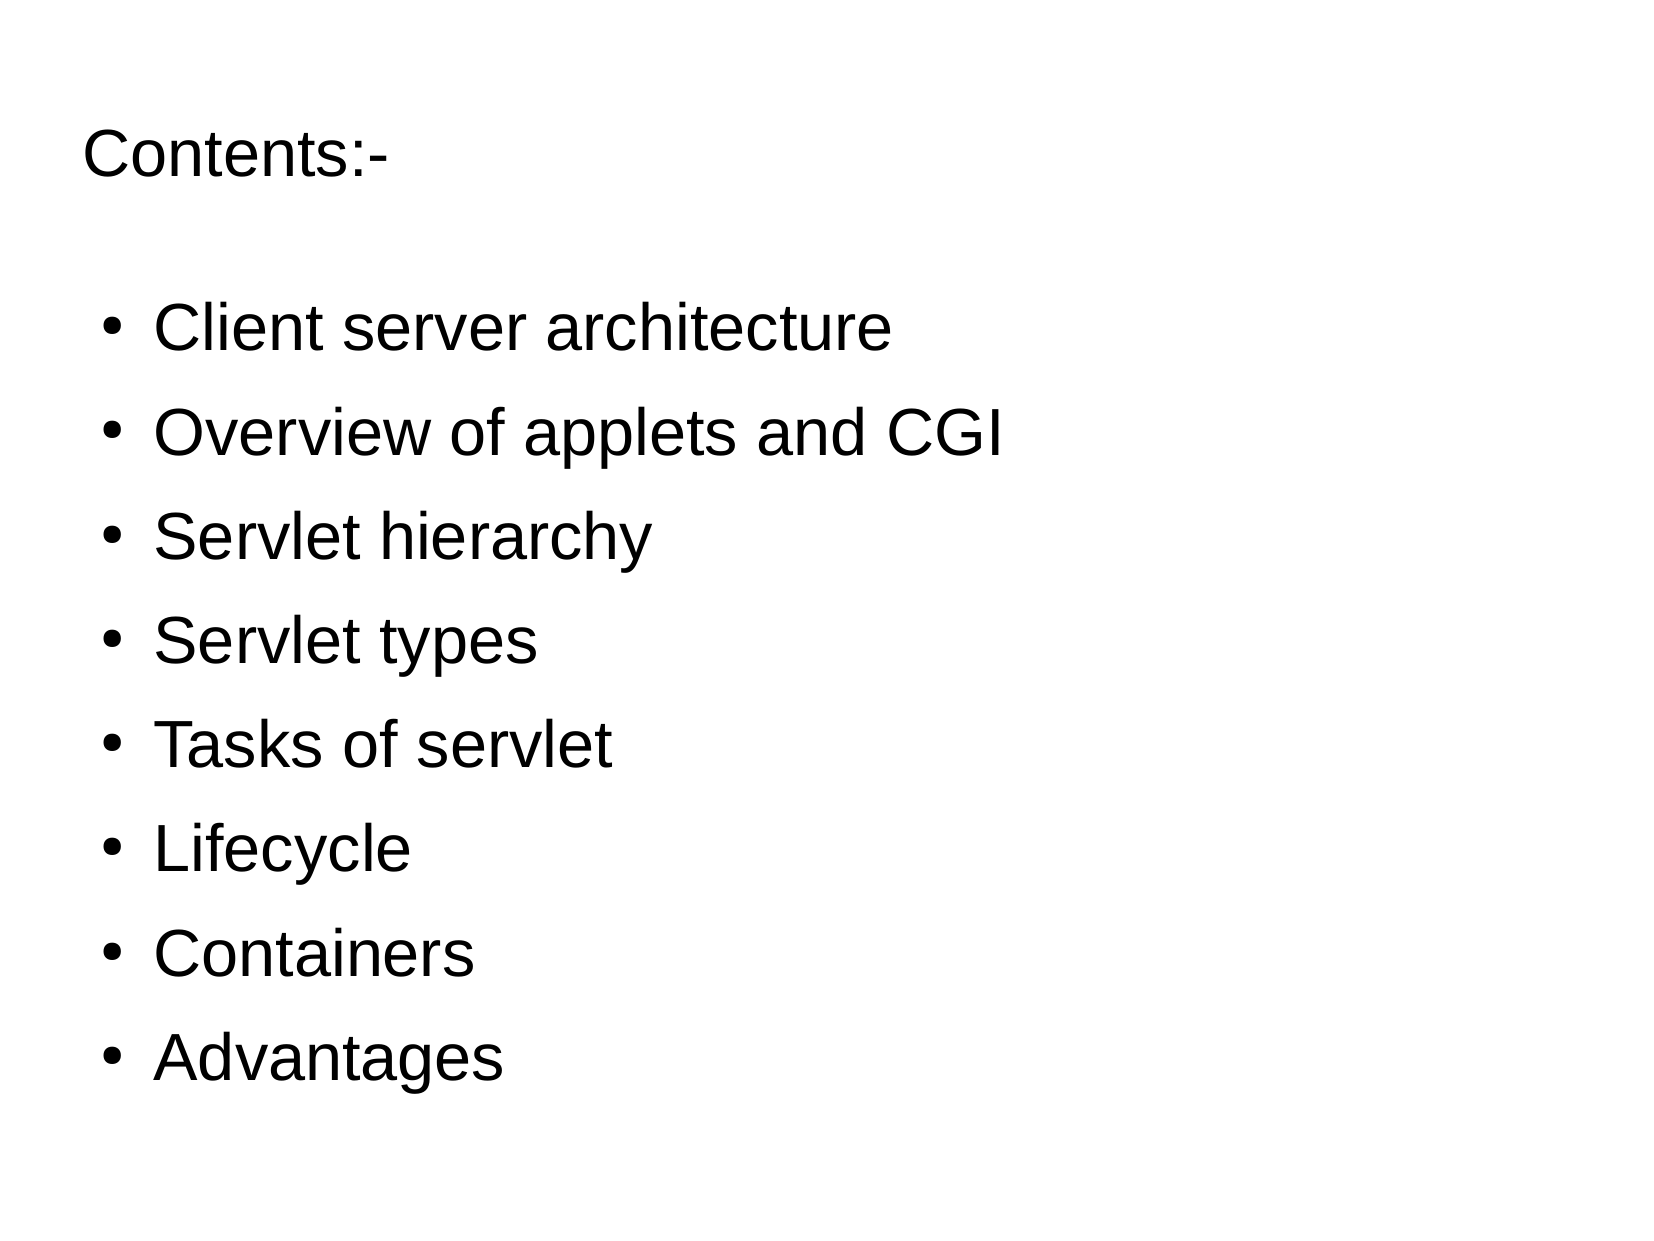

# Contents:-
Client server architecture
Overview of applets and CGI
Servlet hierarchy
Servlet types
Tasks of servlet
Lifecycle
Containers
Advantages